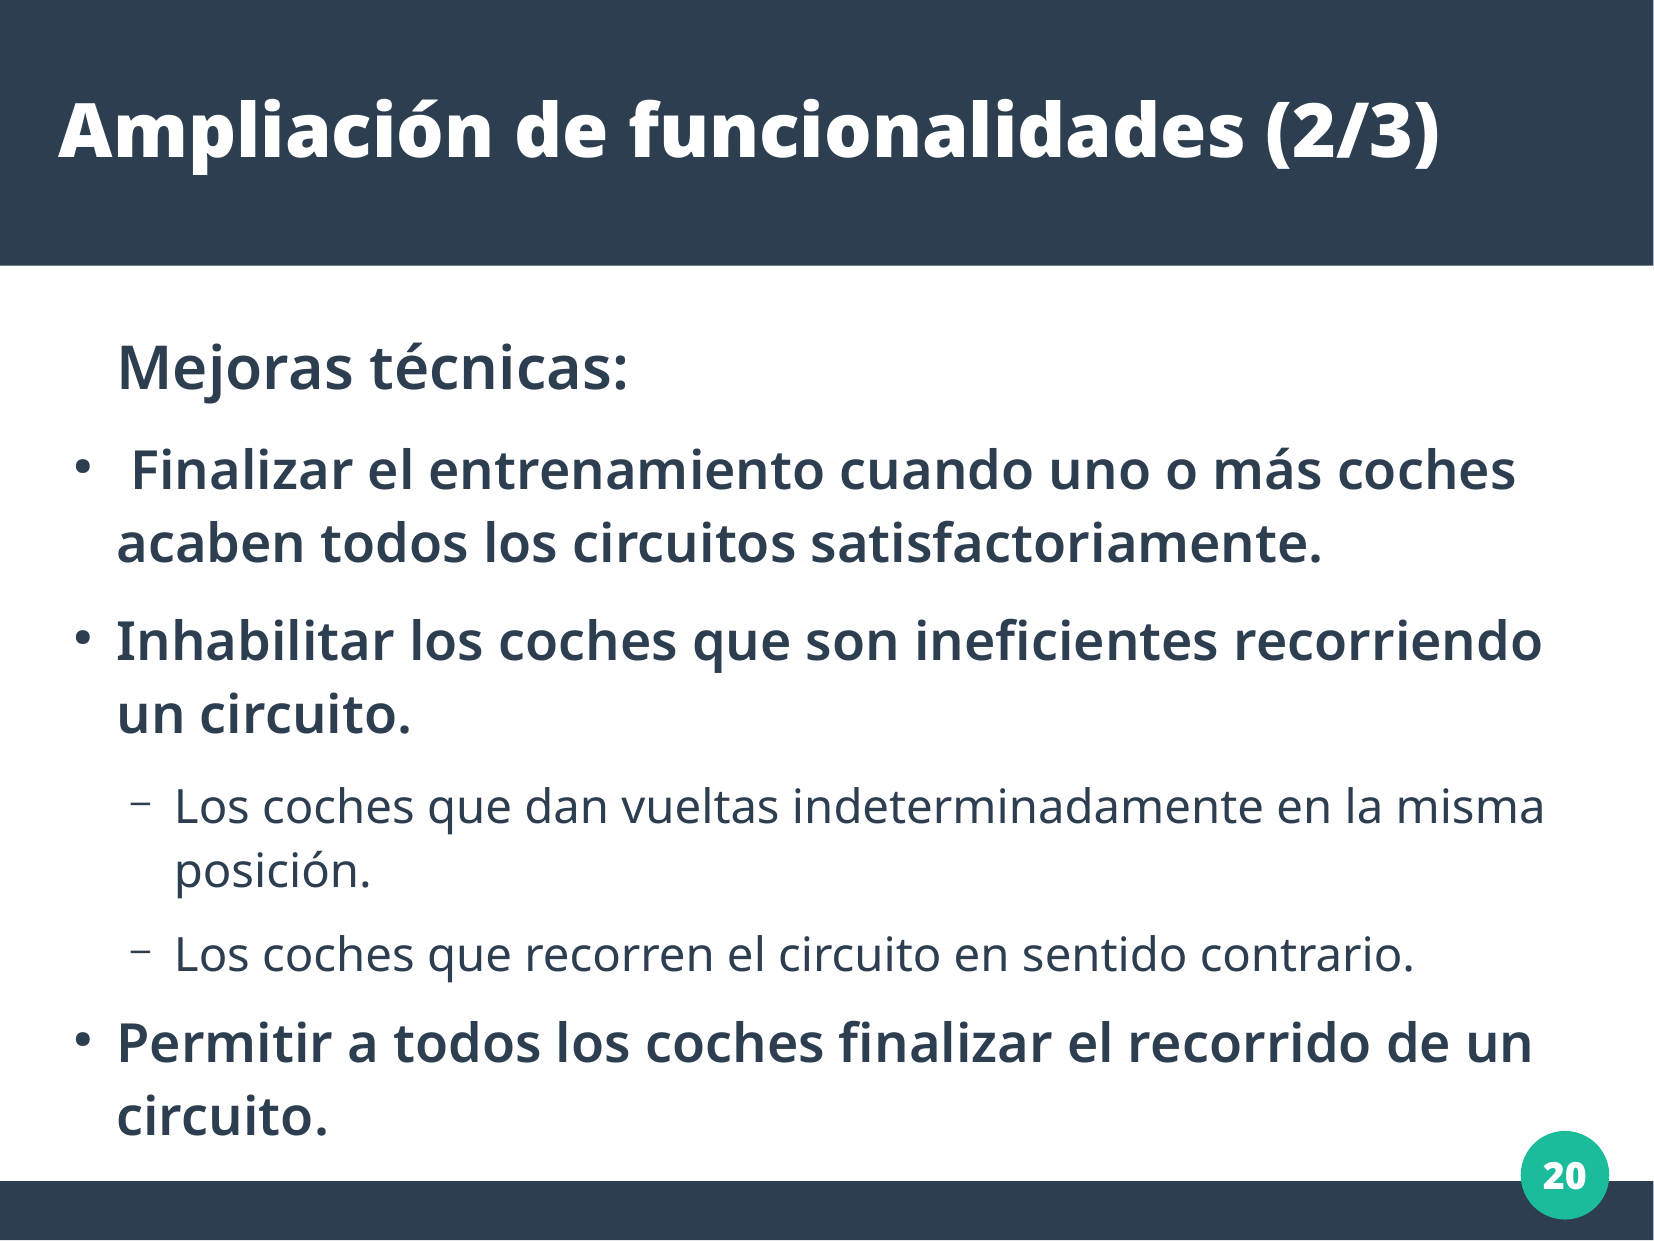

# Ampliación de funcionalidades (2/3)
Mejoras técnicas:
 Finalizar el entrenamiento cuando uno o más coches acaben todos los circuitos satisfactoriamente.
Inhabilitar los coches que son ineficientes recorriendo un circuito.
Los coches que dan vueltas indeterminadamente en la misma posición.
Los coches que recorren el circuito en sentido contrario.
Permitir a todos los coches finalizar el recorrido de un circuito.
20